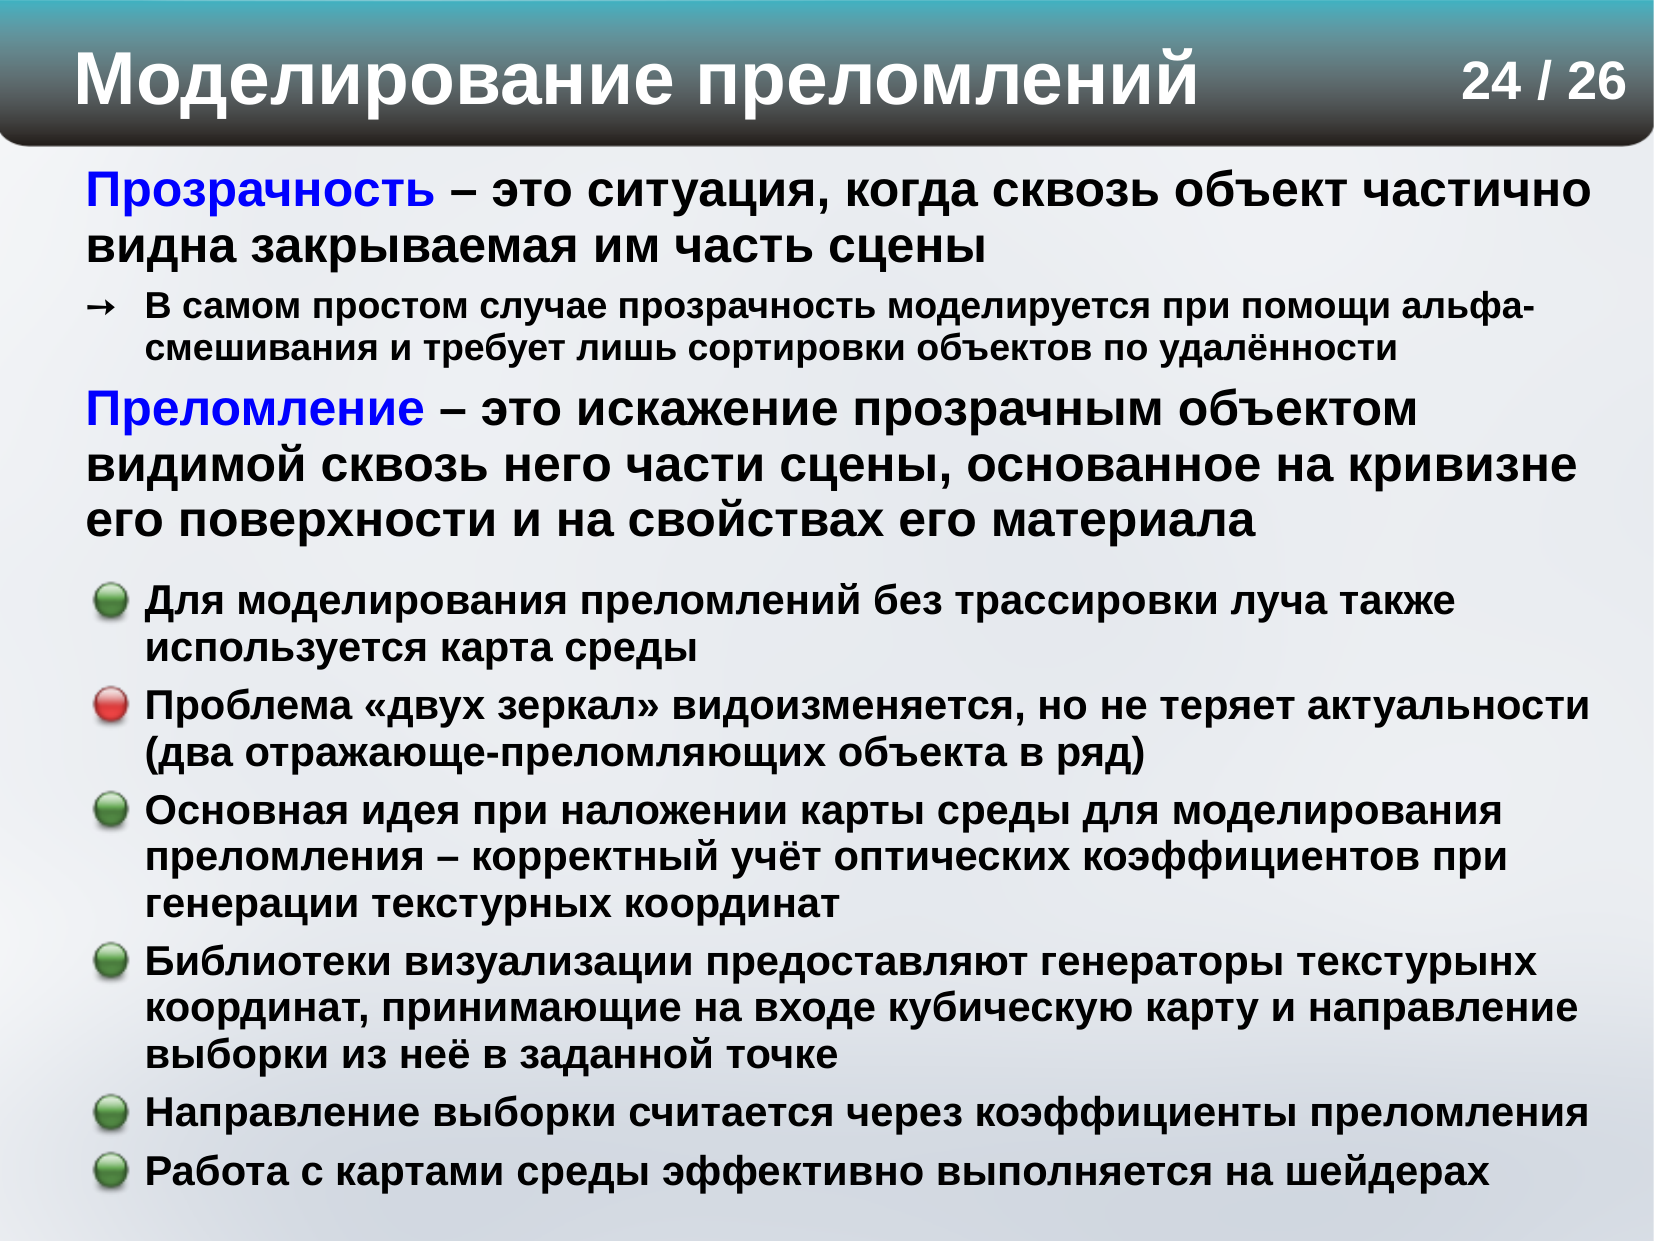

Моделирование преломлений
Прозрачность – это ситуация, когда сквозь объект частично видна закрываемая им часть сцены
В самом простом случае прозрачность моделируется при помощи альфа-смешивания и требует лишь сортировки объектов по удалённости
Преломление – это искажение прозрачным объектом видимой сквозь него части сцены, основанное на кривизне его поверхности и на свойствах его материала
Для моделирования преломлений без трассировки луча также используется карта среды
Проблема «двух зеркал» видоизменяется, но не теряет актуальности (два отражающе-преломляющих объекта в ряд)
Основная идея при наложении карты среды для моделирования преломления – корректный учёт оптических коэффициентов при генерации текстурных координат
Библиотеки визуализации предоставляют генераторы текстурынх координат, принимающие на входе кубическую карту и направление выборки из неё в заданной точке
Направление выборки считается через коэффициенты преломления
Работа с картами среды эффективно выполняется на шейдерах